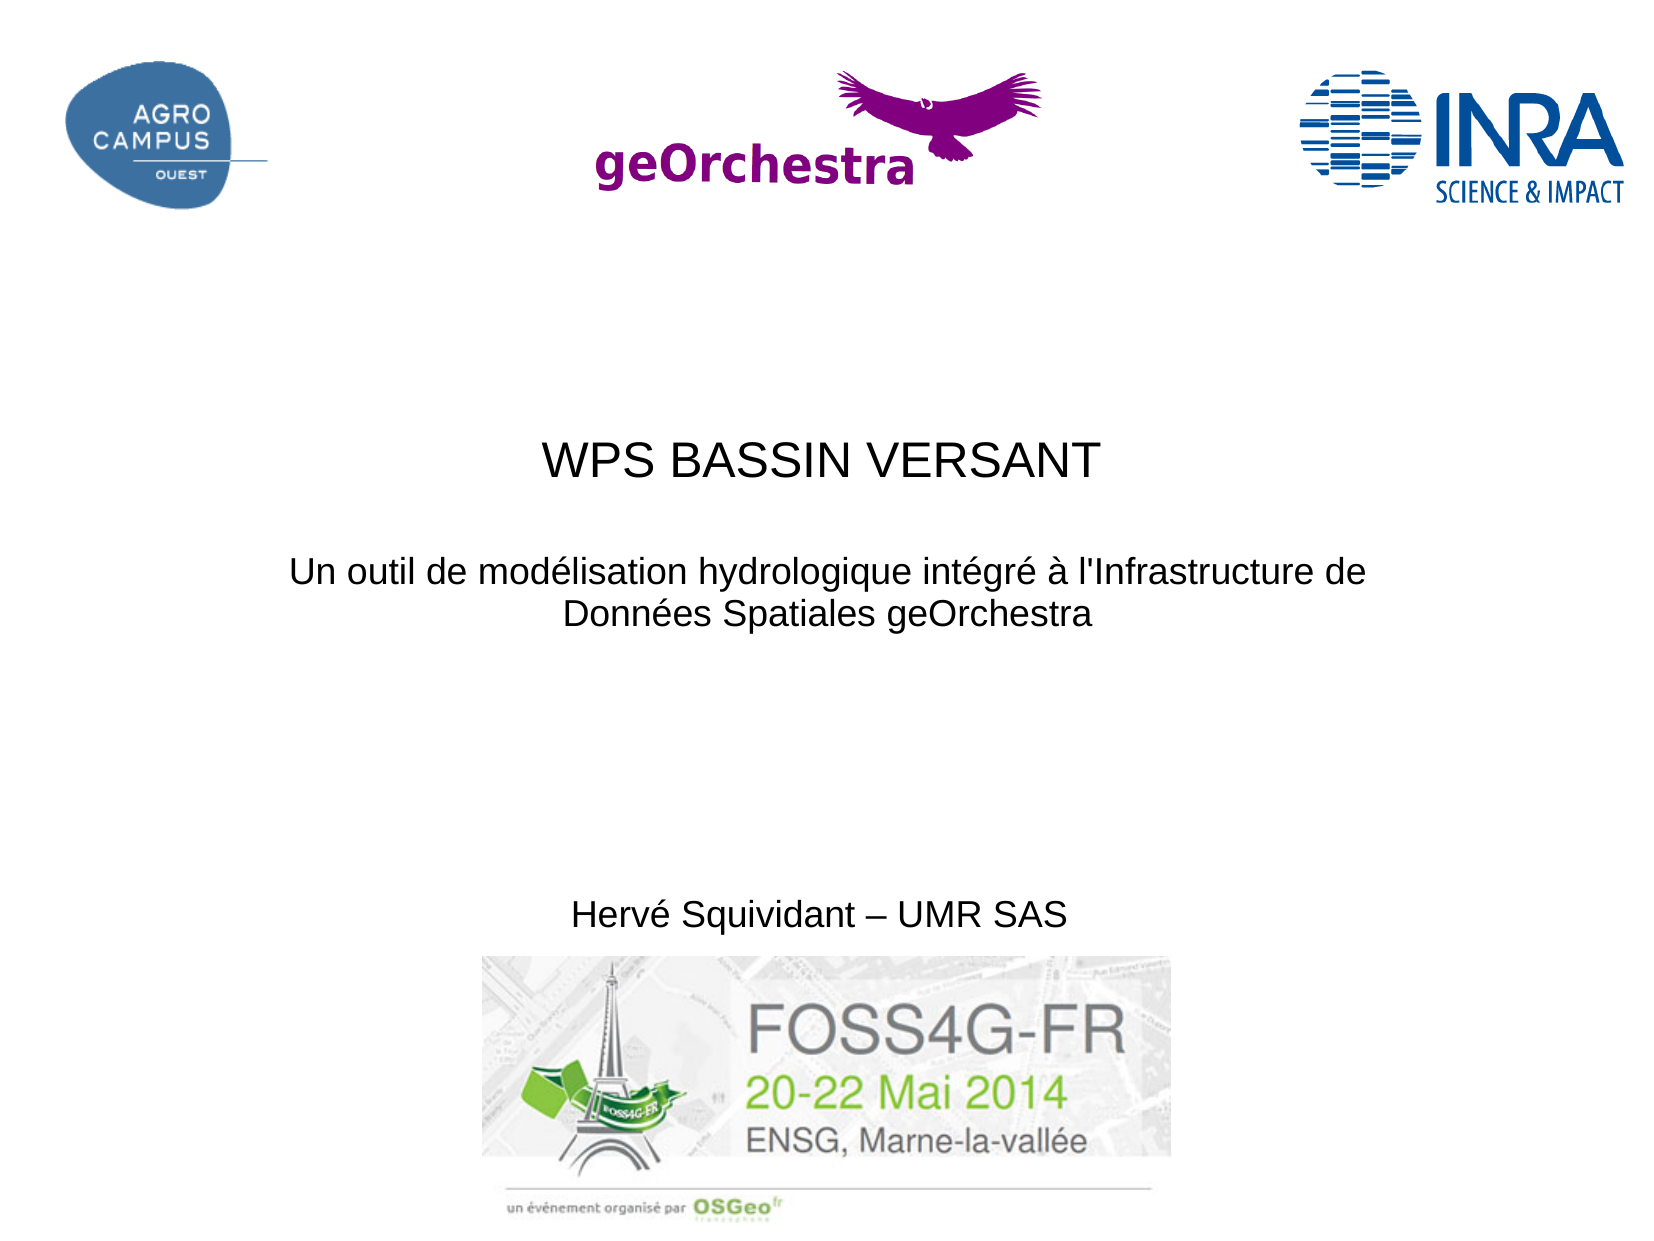

# WPS BASSIN VERSANT
Un outil de modélisation hydrologique intégré à l'Infrastructure de Données Spatiales geOrchestra
Hervé Squividant – UMR SAS